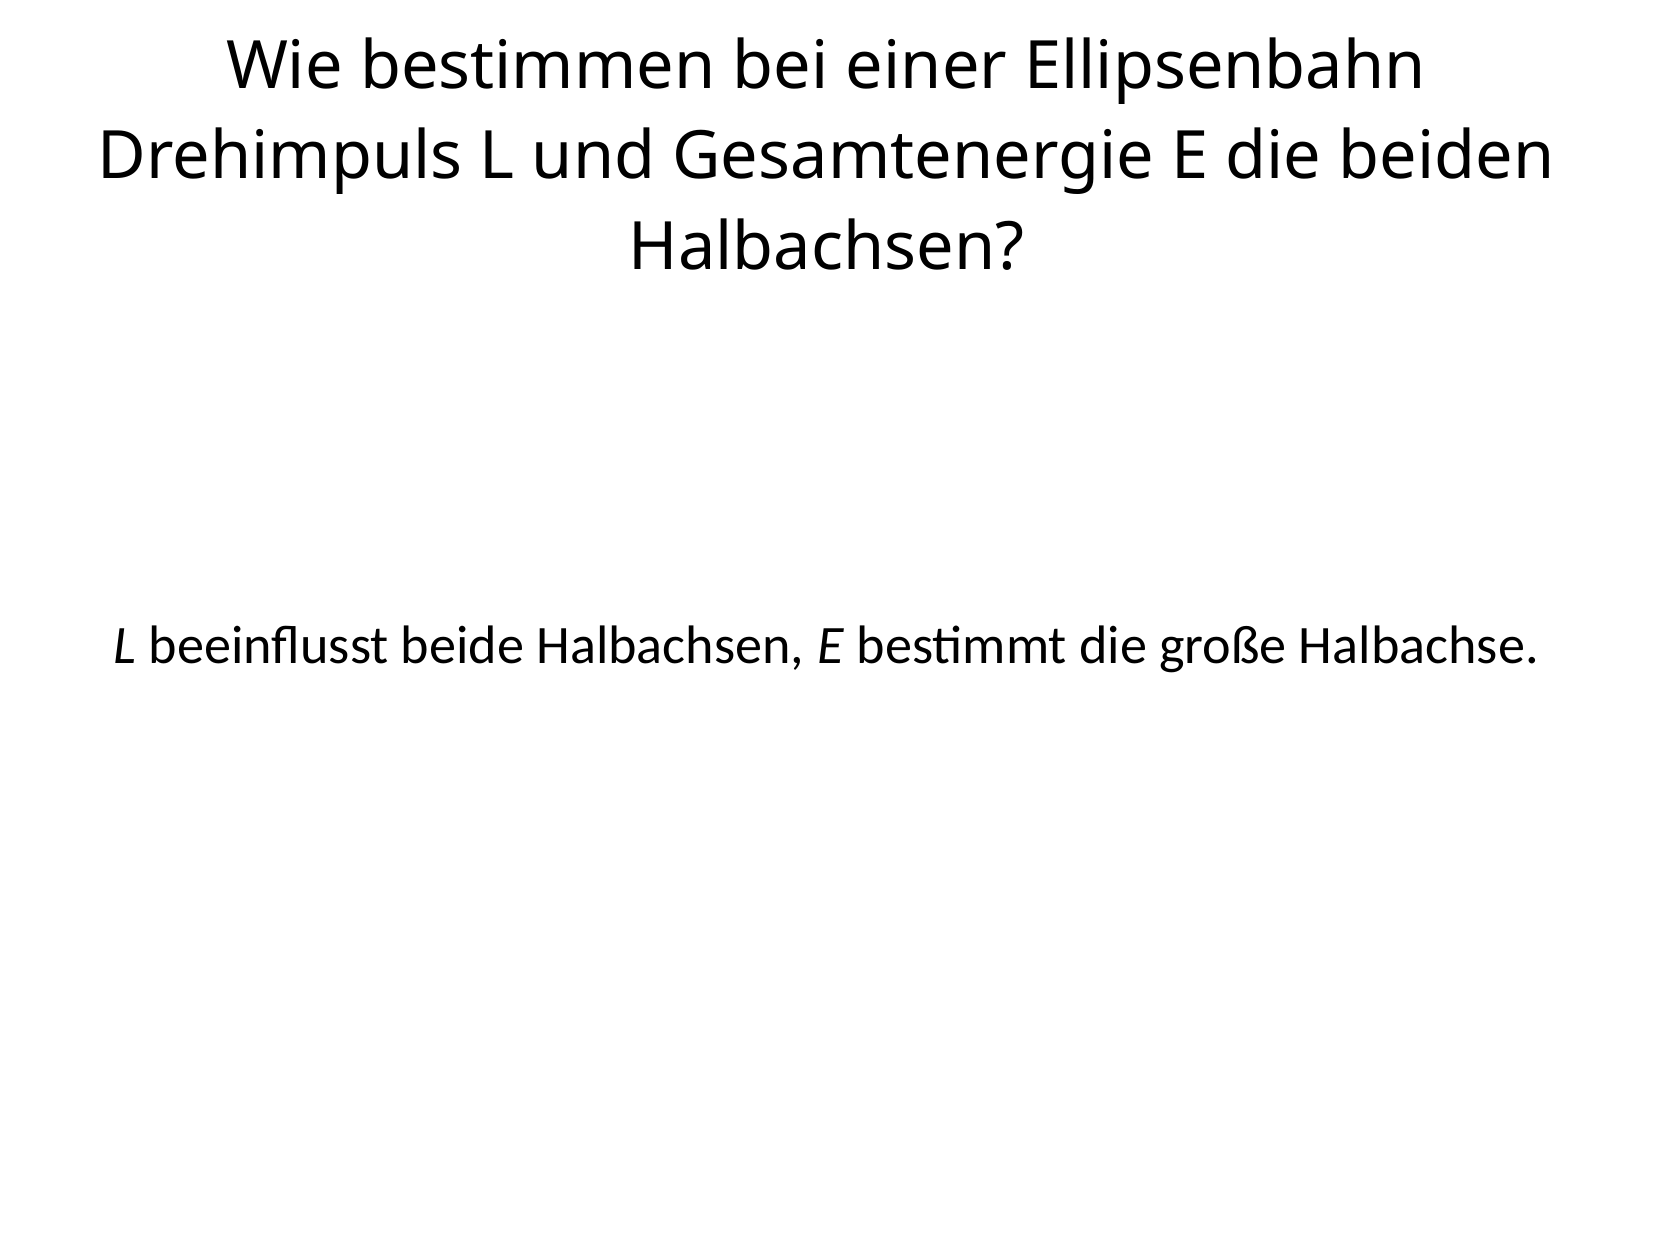

# Wie bestimmen bei einer Ellipsenbahn Drehimpuls L und Gesamtenergie E die beiden Halbachsen?
L beeinflusst beide Halbachsen, E bestimmt die große Halbachse.